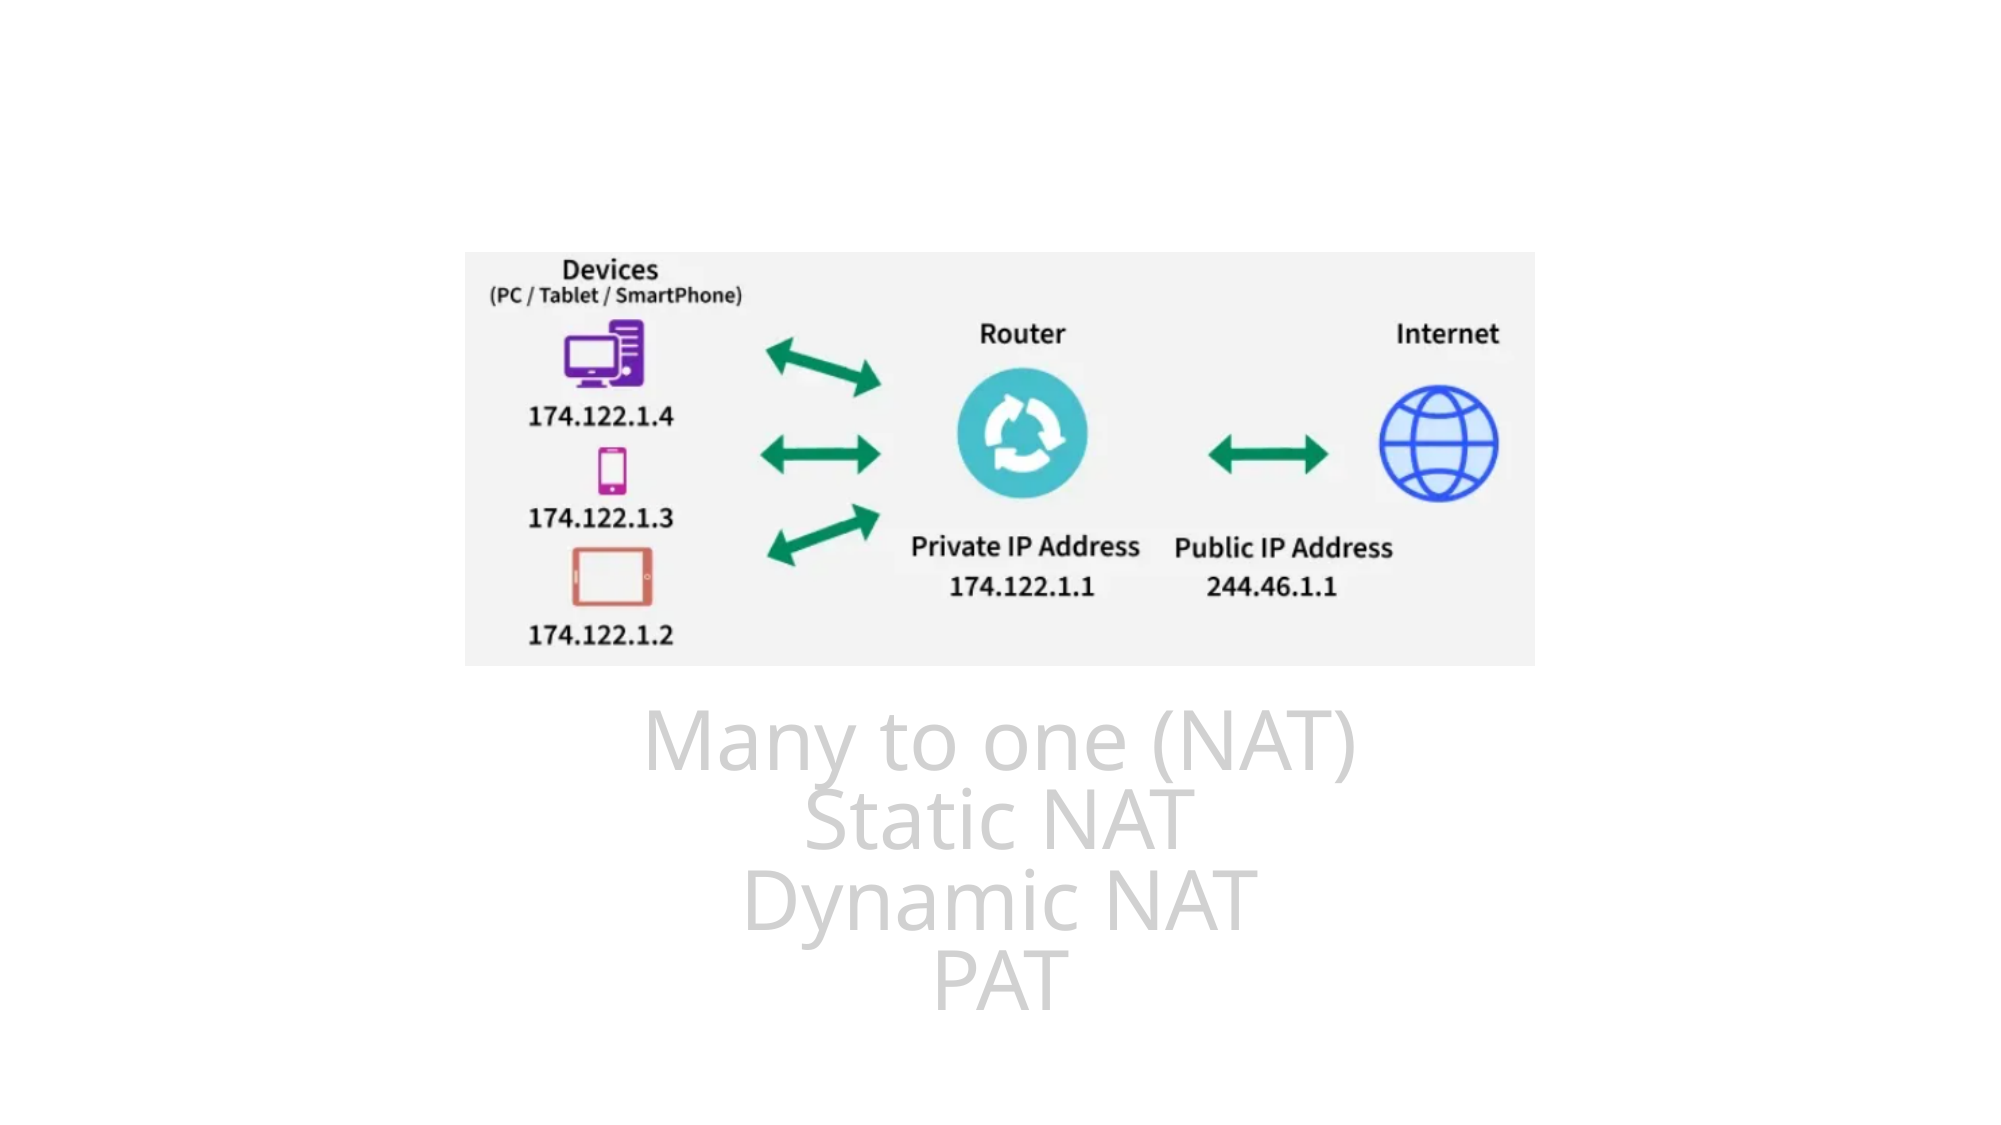

Network Address Translation
Many to one (NAT)
Static NAT
Dynamic NAT
PAT